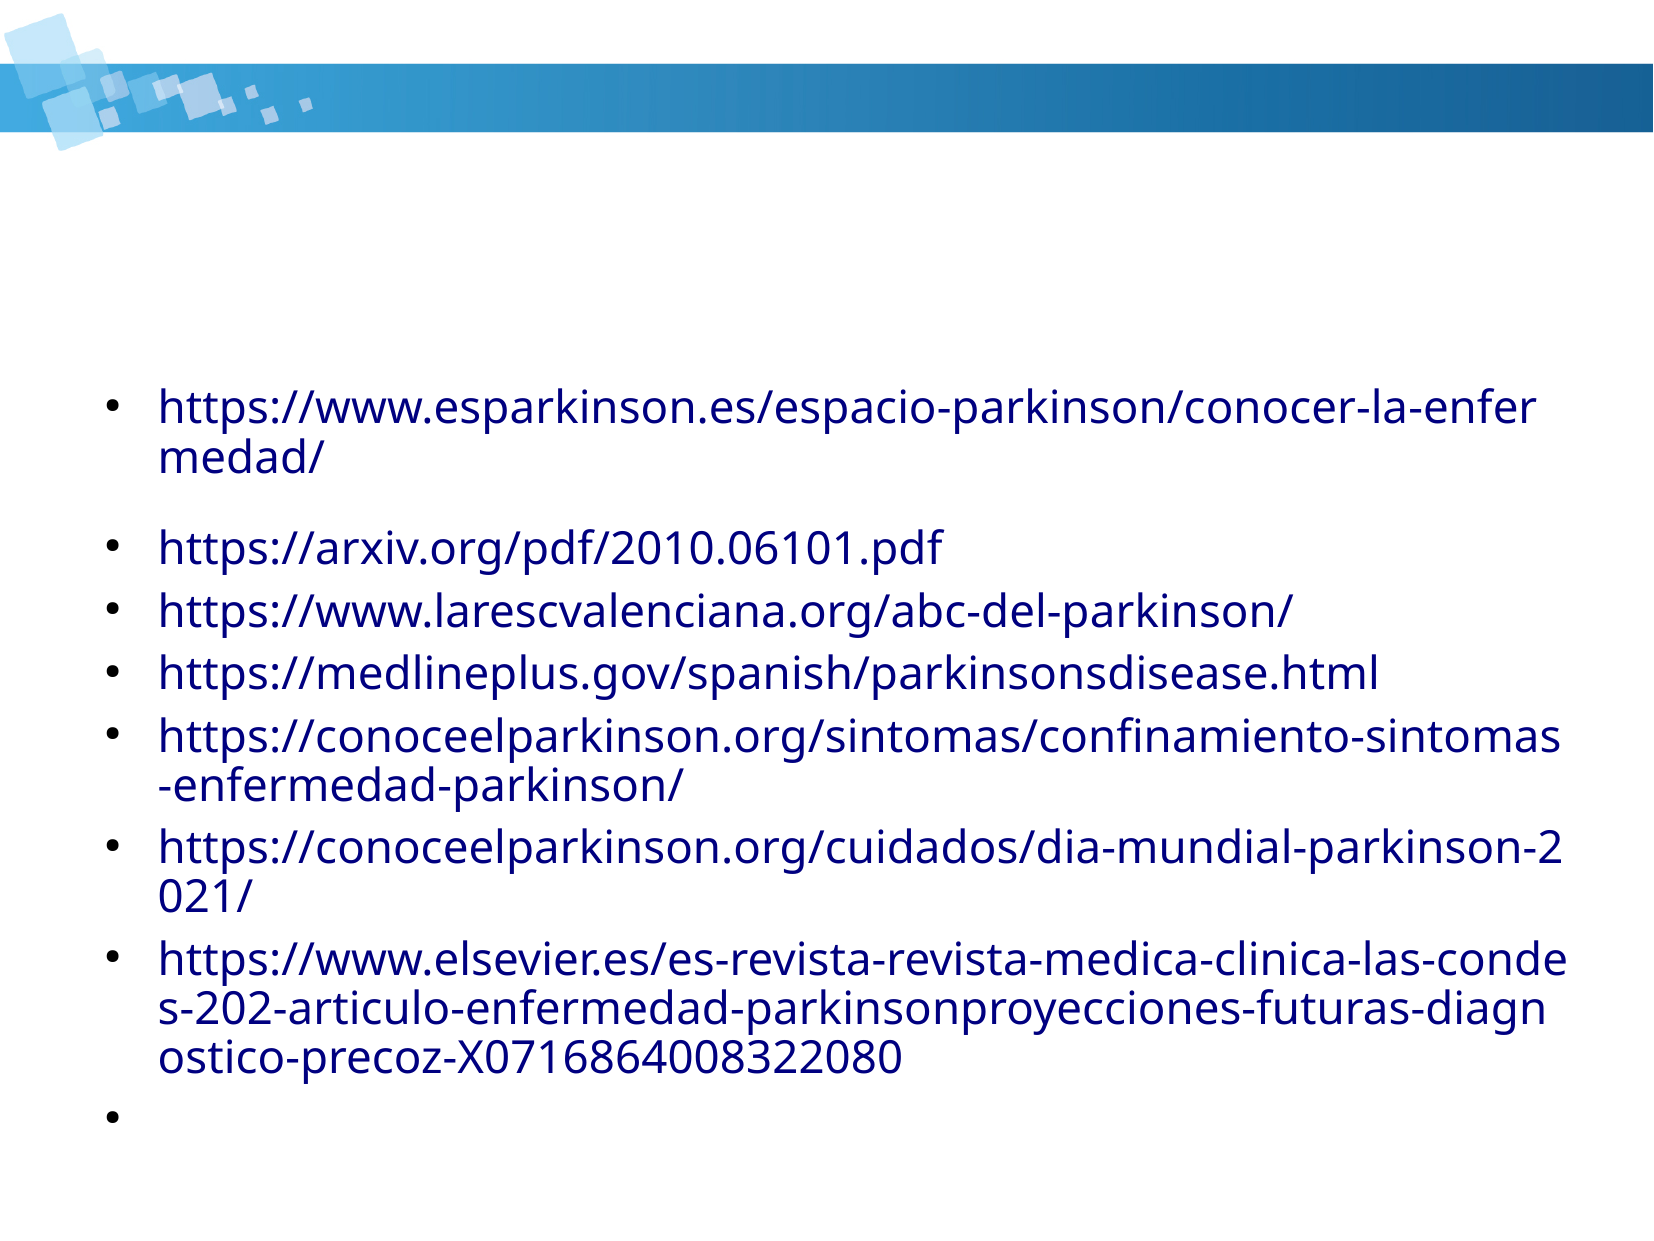

#
https://www.esparkinson.es/espacio-parkinson/conocer-la-enfermedad/
https://arxiv.org/pdf/2010.06101.pdf
https://www.larescvalenciana.org/abc-del-parkinson/
https://medlineplus.gov/spanish/parkinsonsdisease.html
https://conoceelparkinson.org/sintomas/confinamiento-sintomas-enfermedad-parkinson/
https://conoceelparkinson.org/cuidados/dia-mundial-parkinson-2021/
https://www.elsevier.es/es-revista-revista-medica-clinica-las-condes-202-articulo-enfermedad-parkinsonproyecciones-futuras-diagnostico-precoz-X0716864008322080